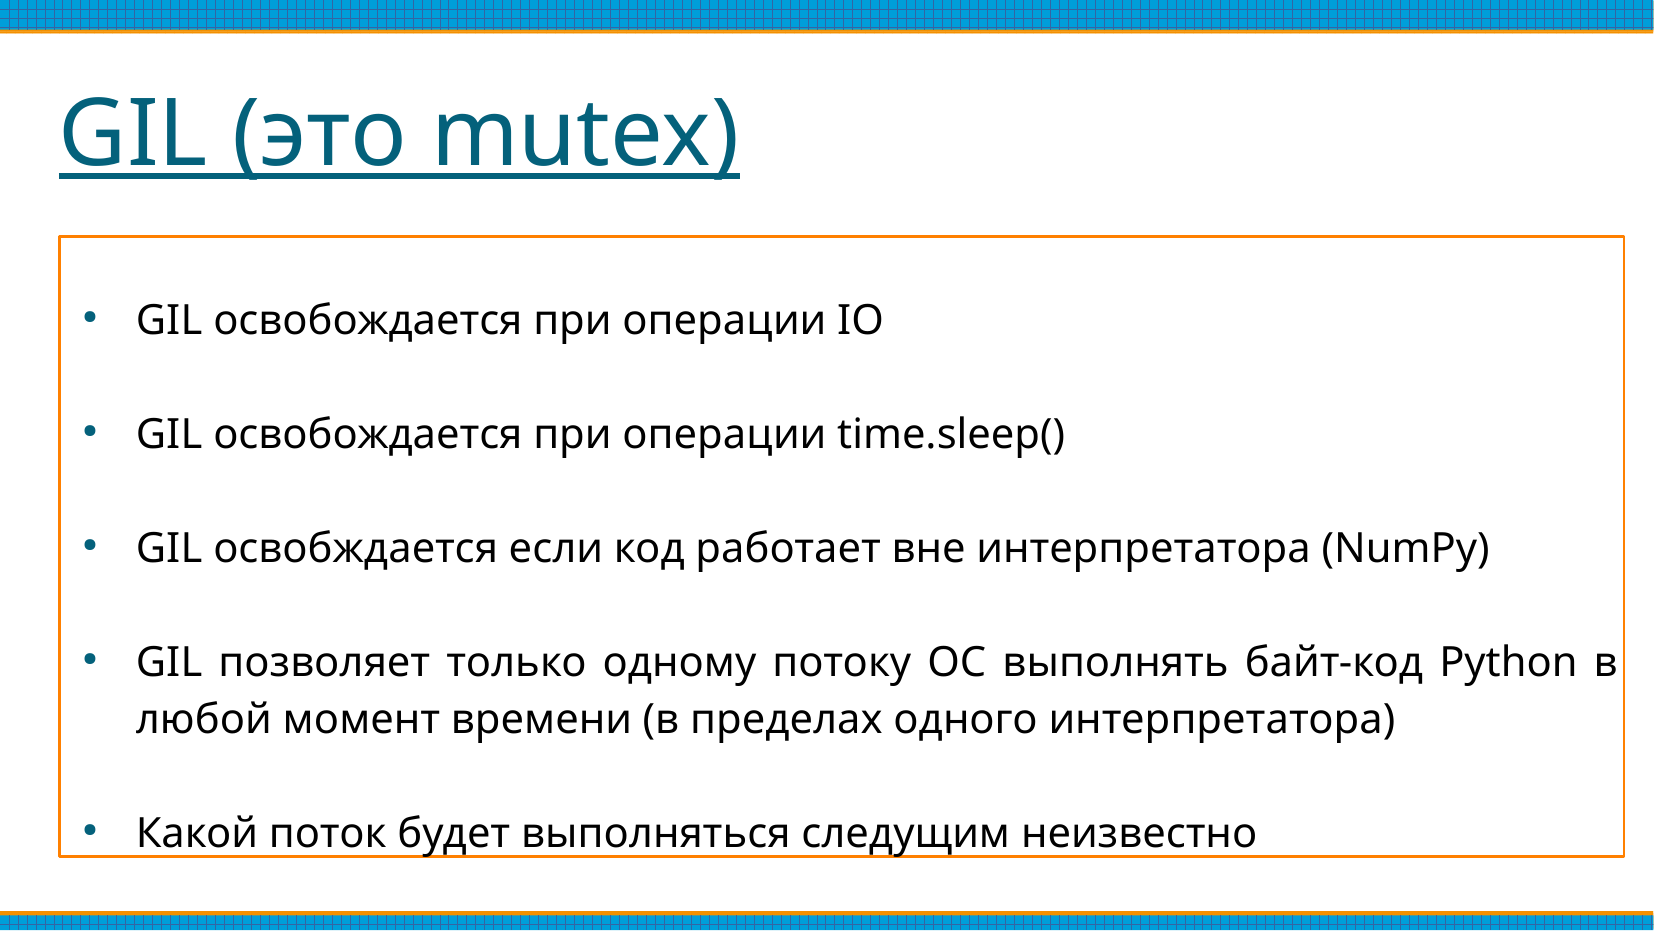

# GIL (это mutex)
GIL освобождается при операции IO
GIL освобождается при операции time.sleep()
GIL освобждается если код работает вне интерпретатора (NumPy)
GIL позволяет только одному потоку ОС выполнять байт-код Python в любой момент времени (в пределах одного интерпретатора)
Какой поток будет выполняться следущим неизвестно